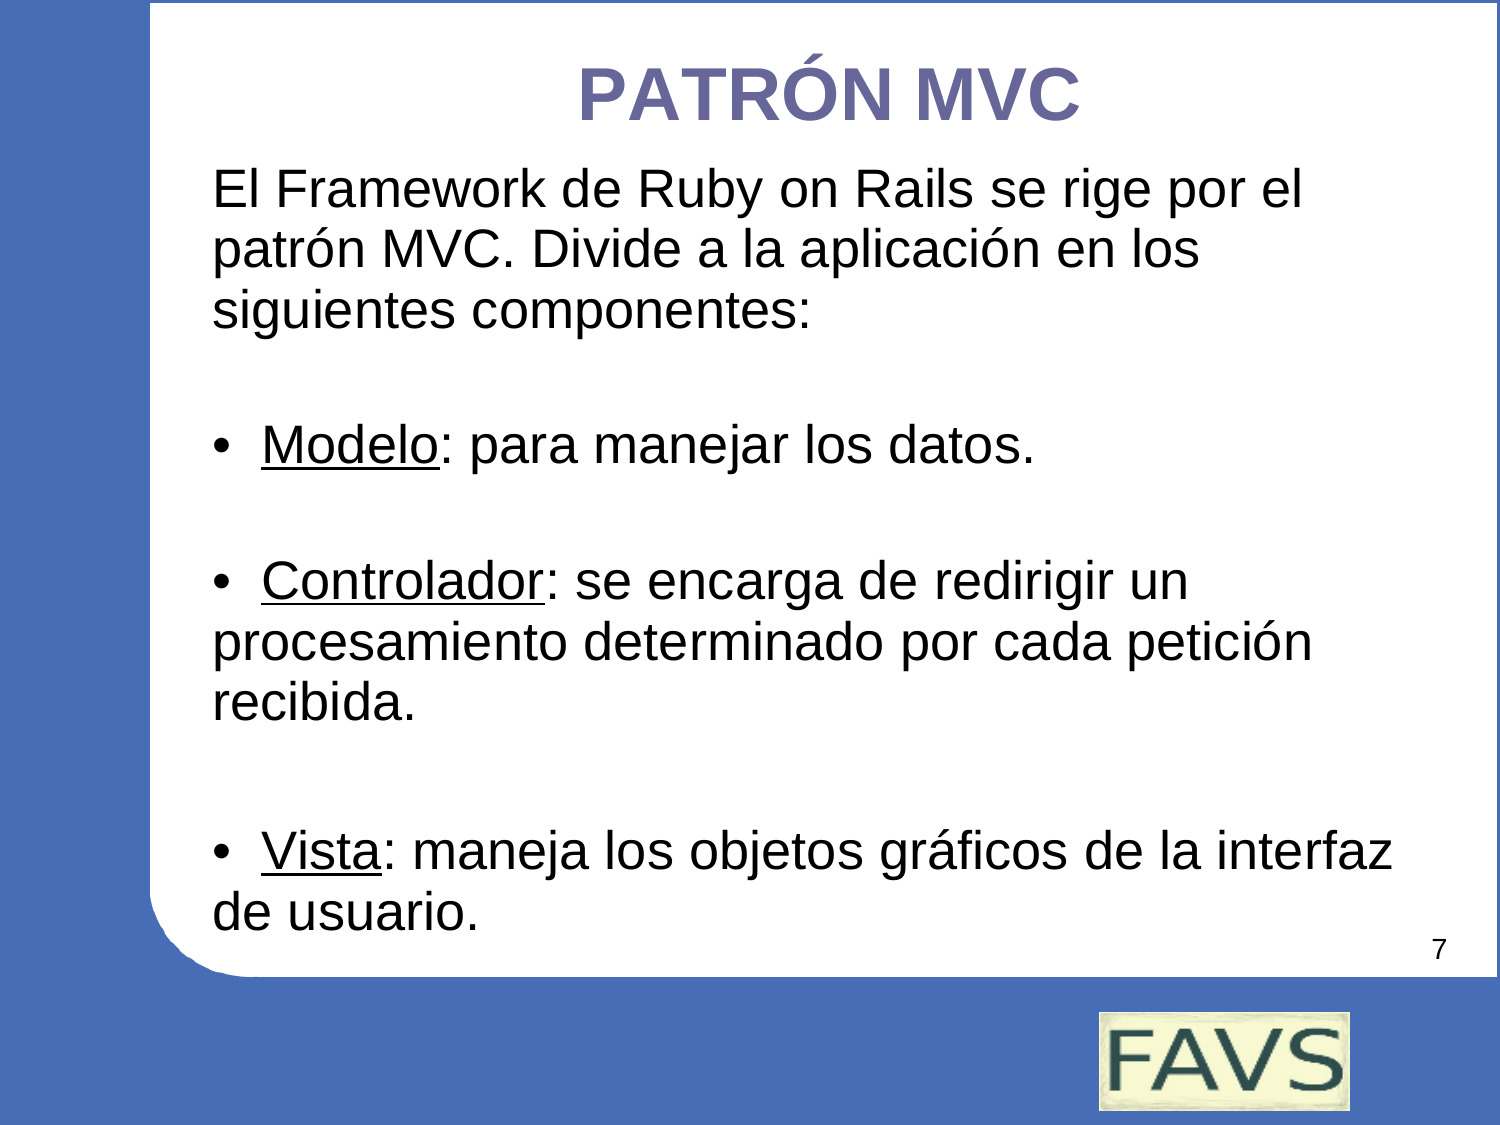

# PATRÓN MVC
El Framework de Ruby on Rails se rige por el patrón MVC. Divide a la aplicación en los siguientes componentes:
 Modelo: para manejar los datos.
 Controlador: se encarga de redirigir un procesamiento determinado por cada petición recibida.
 Vista: maneja los objetos gráficos de la interfaz de usuario.
7